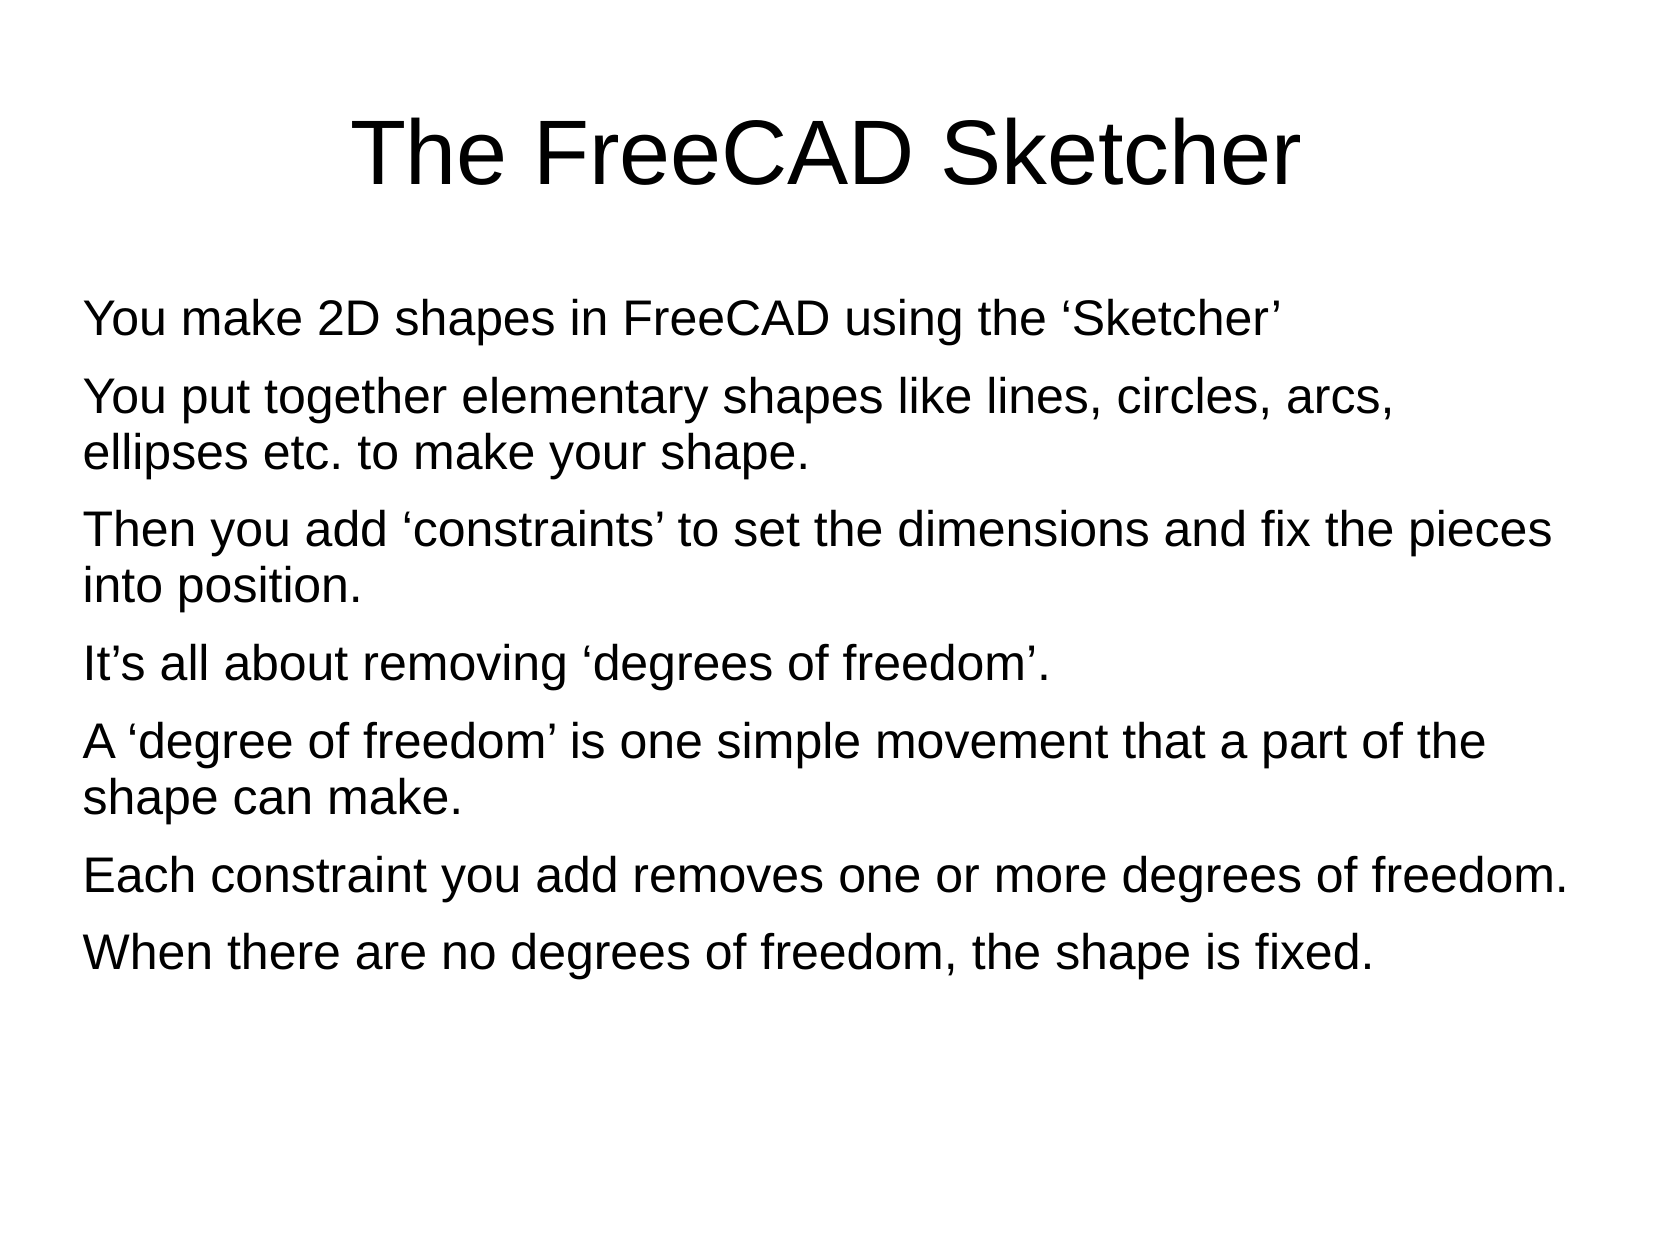

# The FreeCAD Sketcher
You make 2D shapes in FreeCAD using the ‘Sketcher’
You put together elementary shapes like lines, circles, arcs, ellipses etc. to make your shape.
Then you add ‘constraints’ to set the dimensions and fix the pieces into position.
It’s all about removing ‘degrees of freedom’.
A ‘degree of freedom’ is one simple movement that a part of the shape can make.
Each constraint you add removes one or more degrees of freedom.
When there are no degrees of freedom, the shape is fixed.